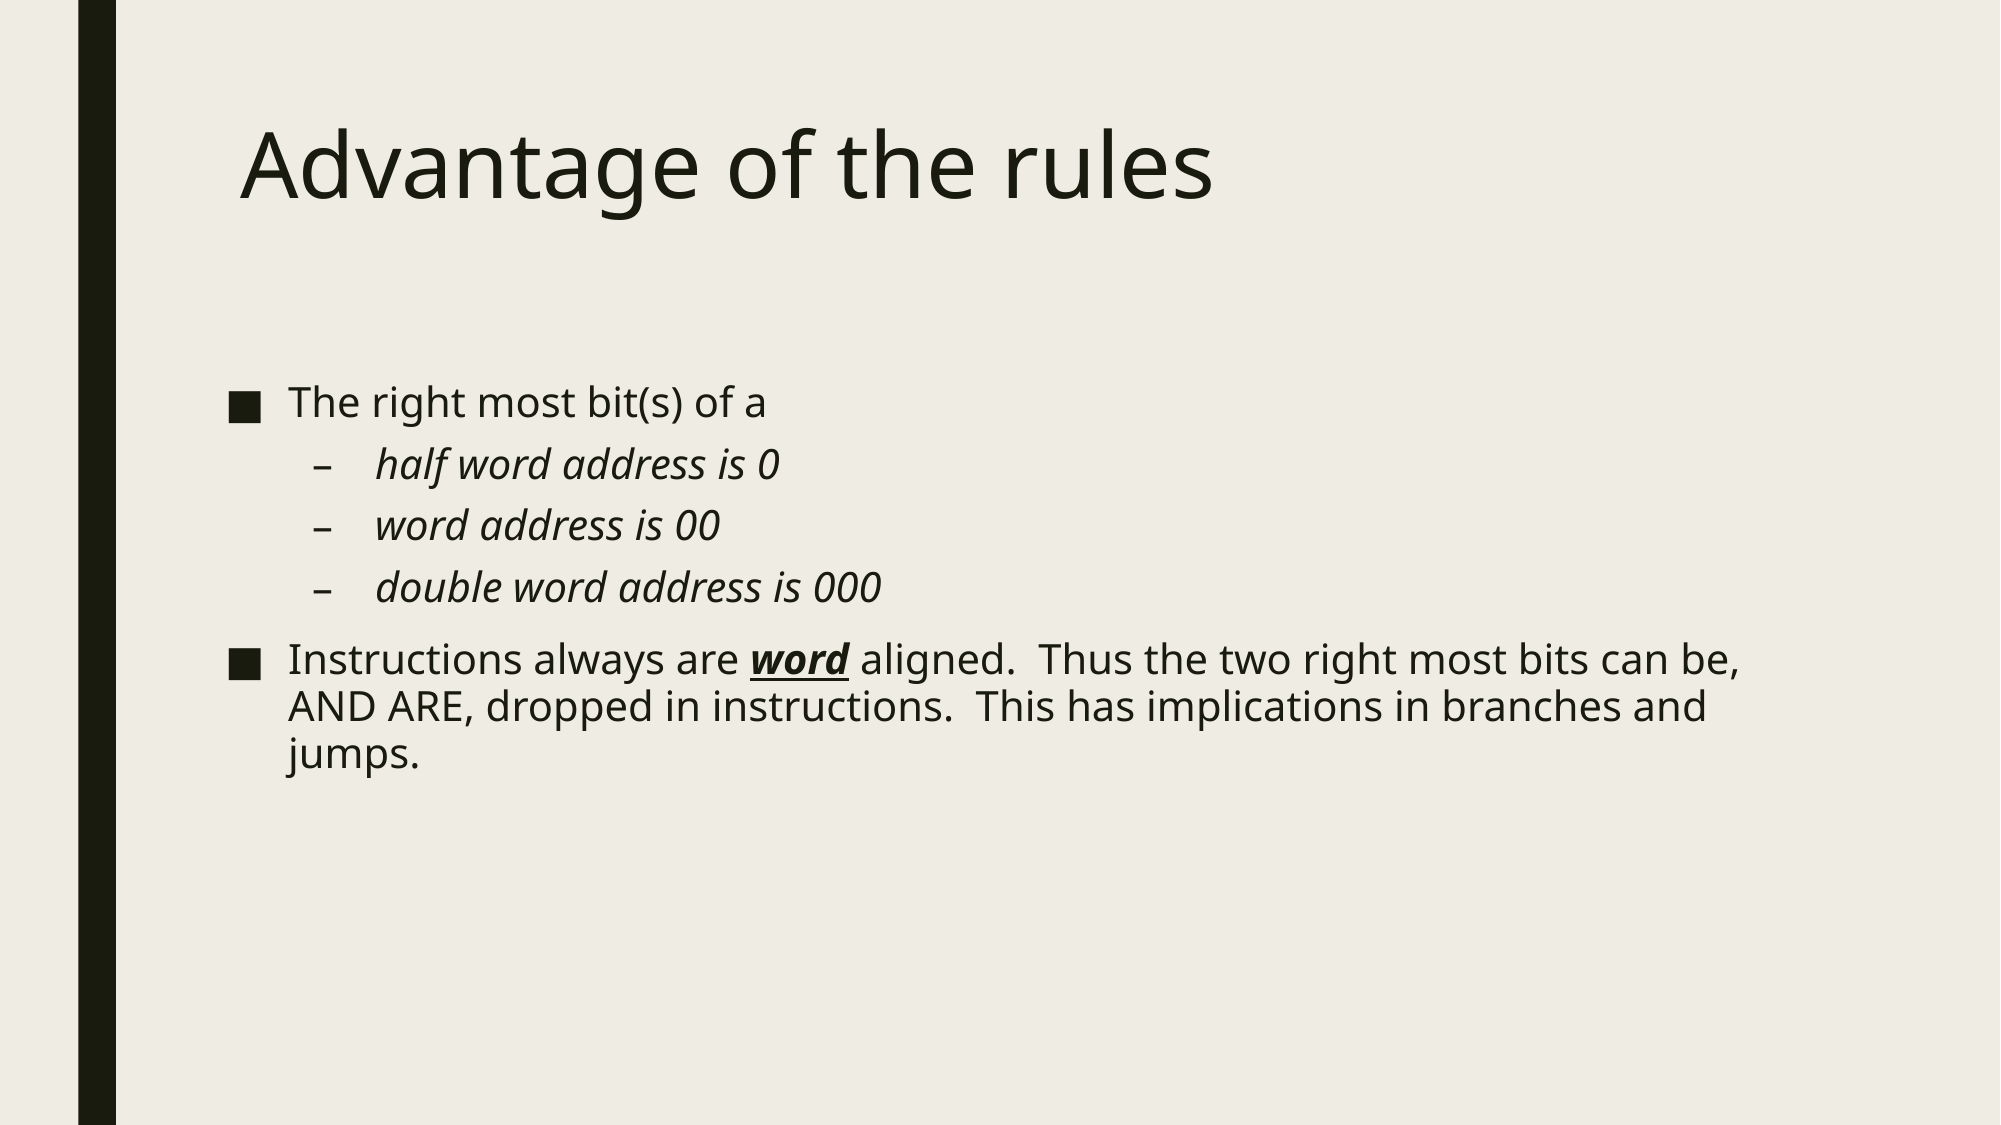

# Advantage of the rules
The right most bit(s) of a
half word address is 0
word address is 00
double word address is 000
Instructions always are word aligned. Thus the two right most bits can be, AND ARE, dropped in instructions. This has implications in branches and jumps.